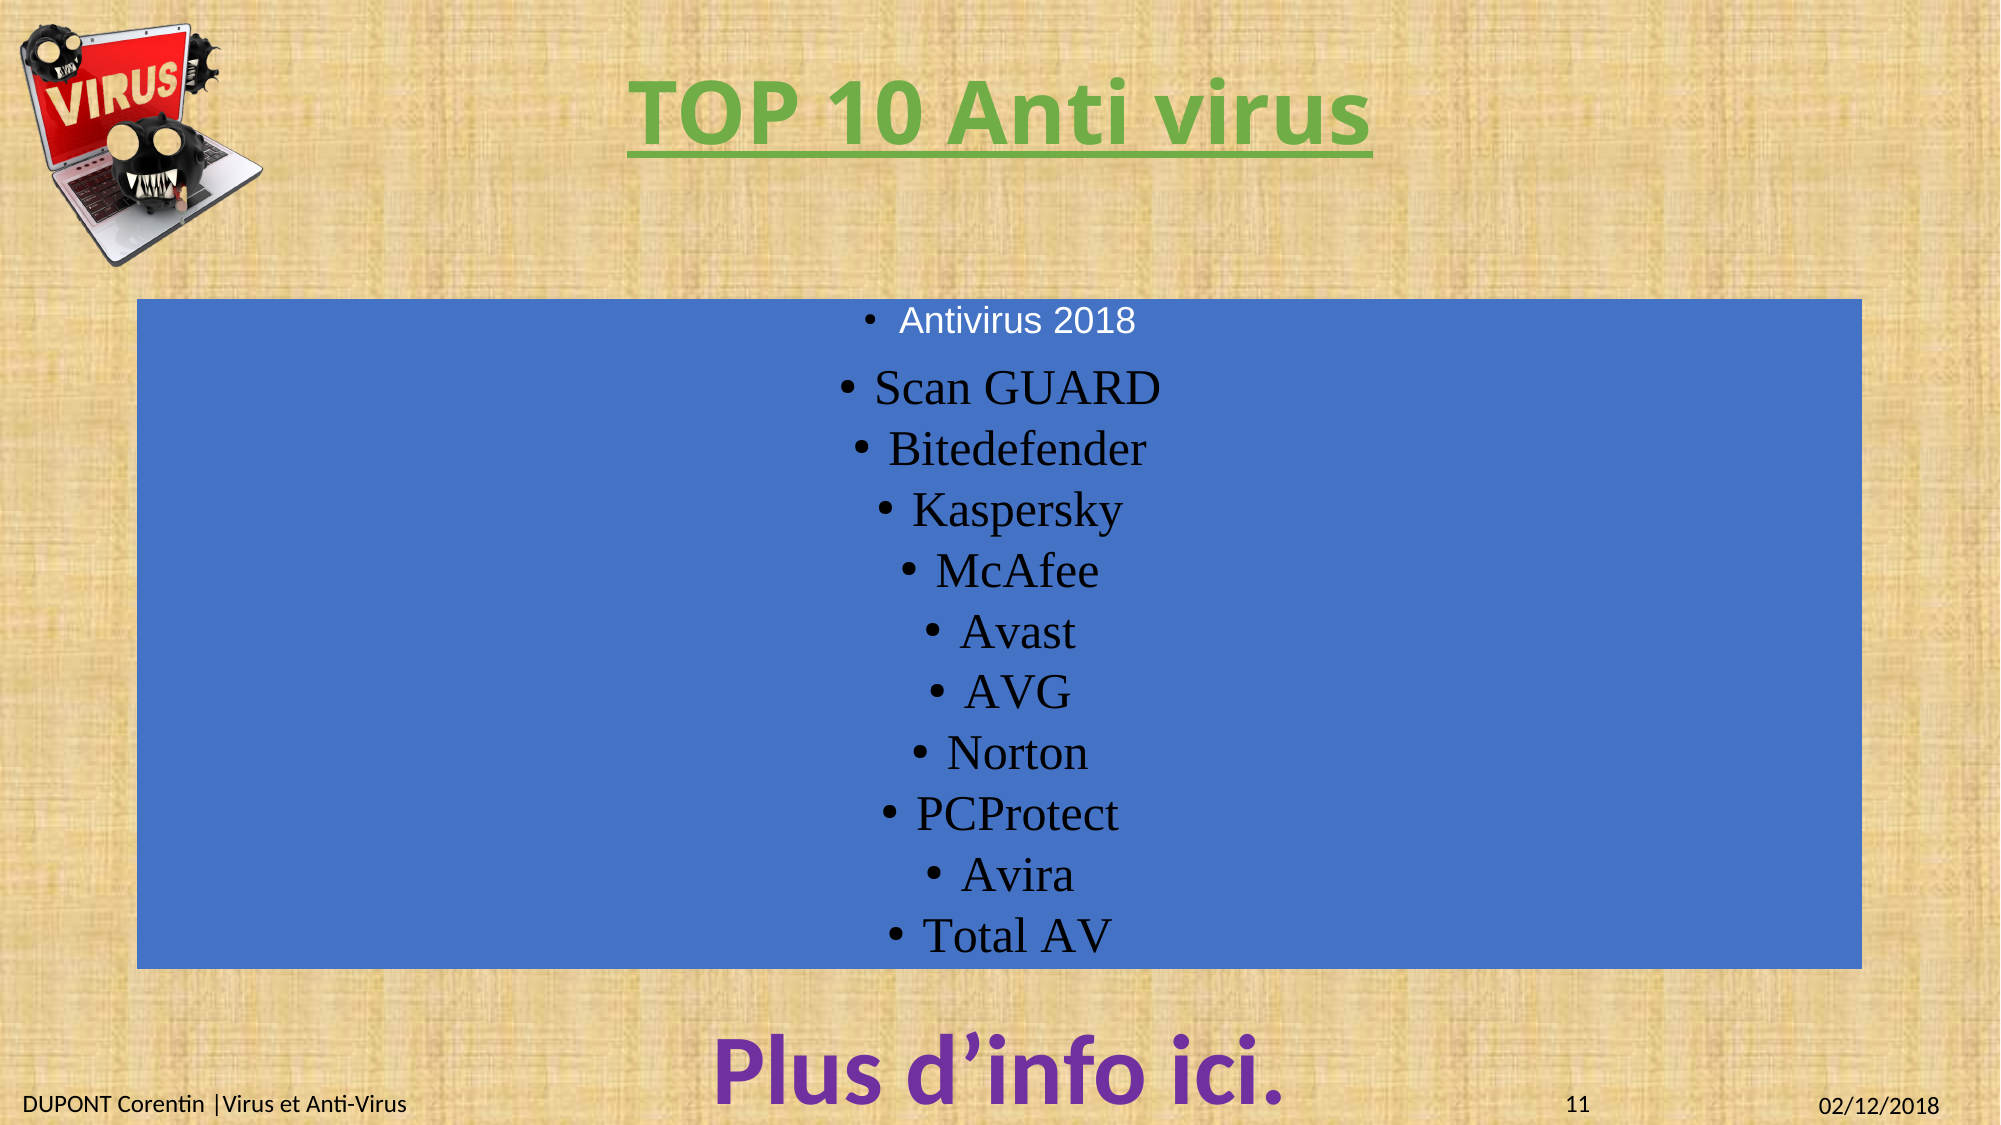

# TOP 10 Anti virus
| Antivirus 2018 |
| --- |
| Scan GUARD |
| Bitedefender |
| Kaspersky |
| McAfee |
| Avast |
| AVG |
| Norton |
| PCProtect |
| Avira |
| Total AV |
Plus d’info ici.
DUPONT Corentin |Virus et Anti-Virus
02/12/2018